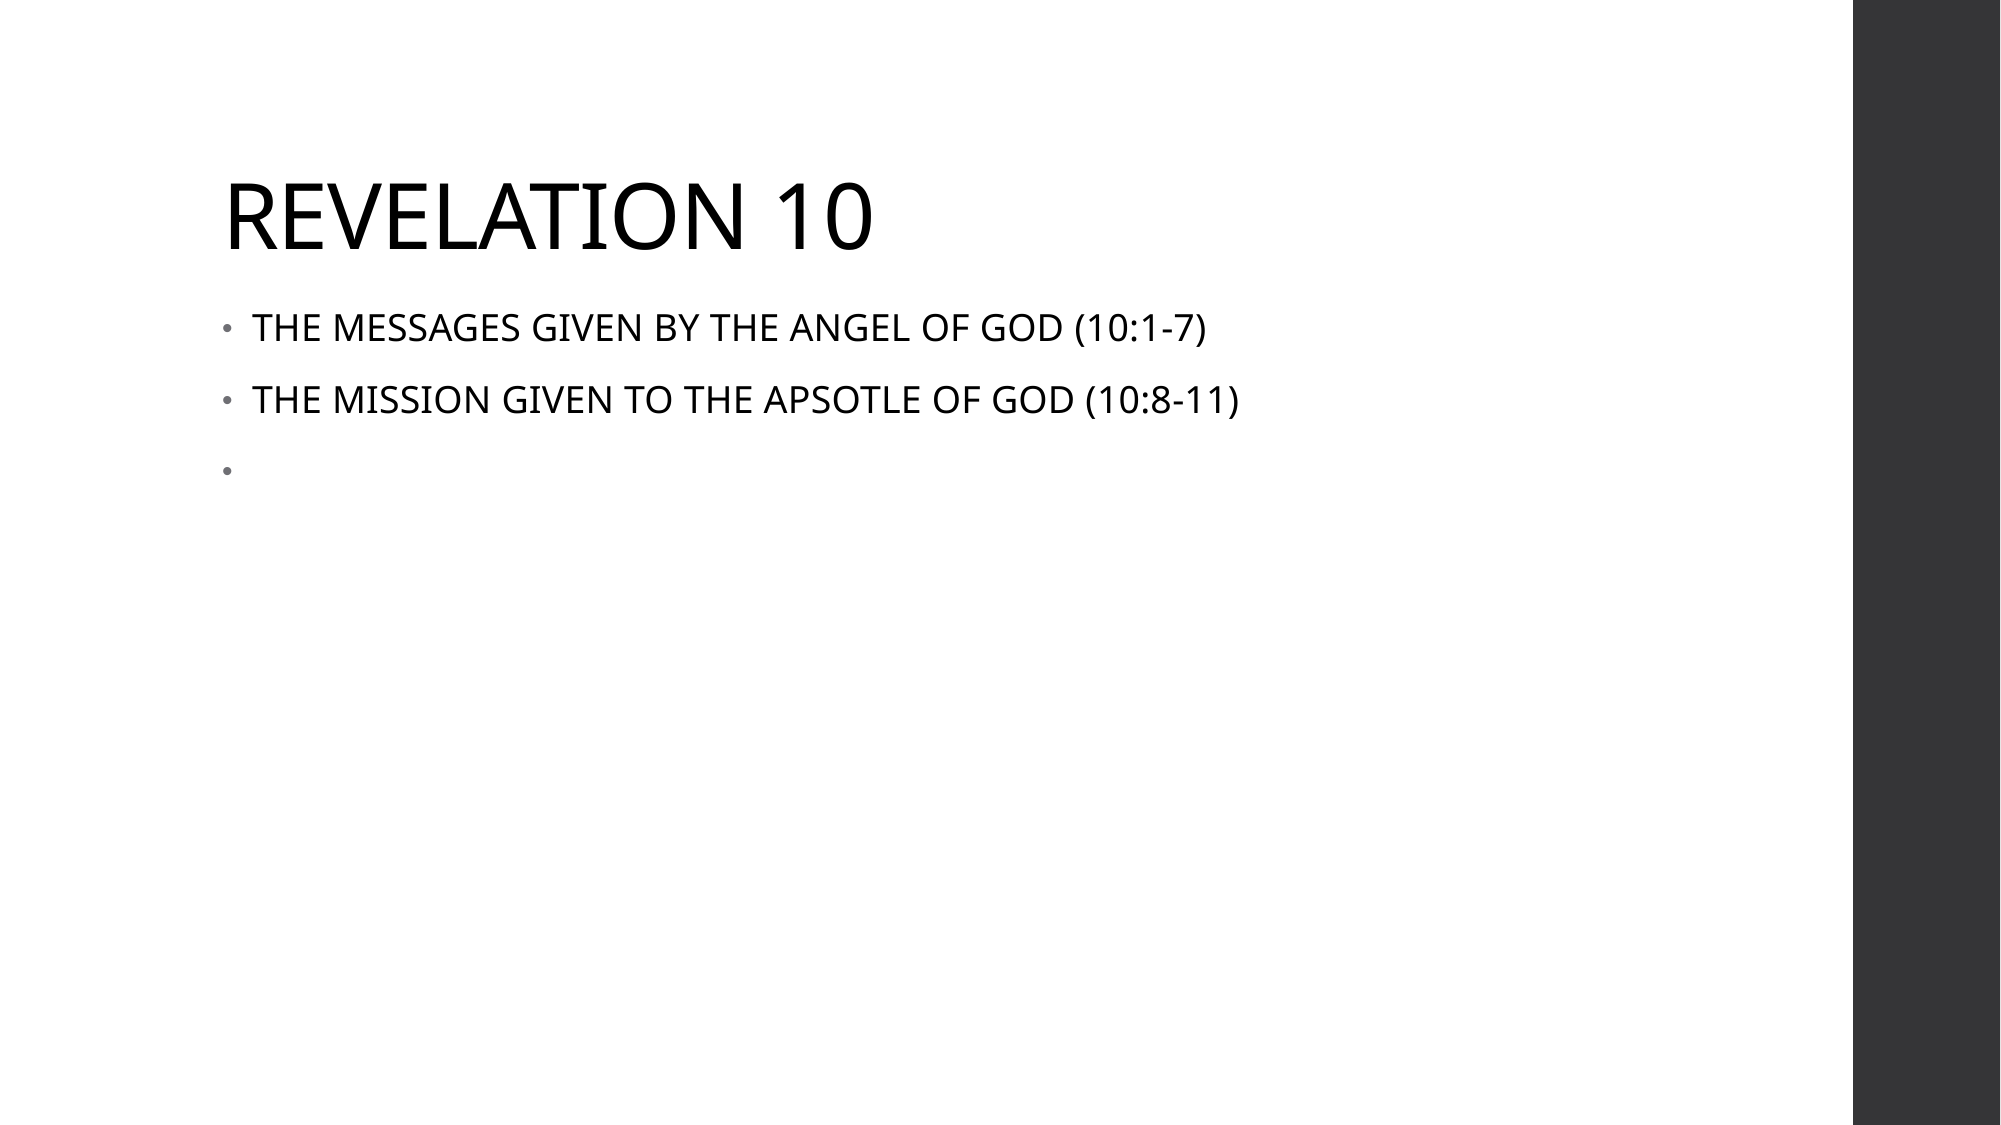

# REVELATION 10
THE MESSAGES GIVEN BY THE ANGEL OF GOD (10:1-7)
THE MISSION GIVEN TO THE APSOTLE OF GOD (10:8-11)